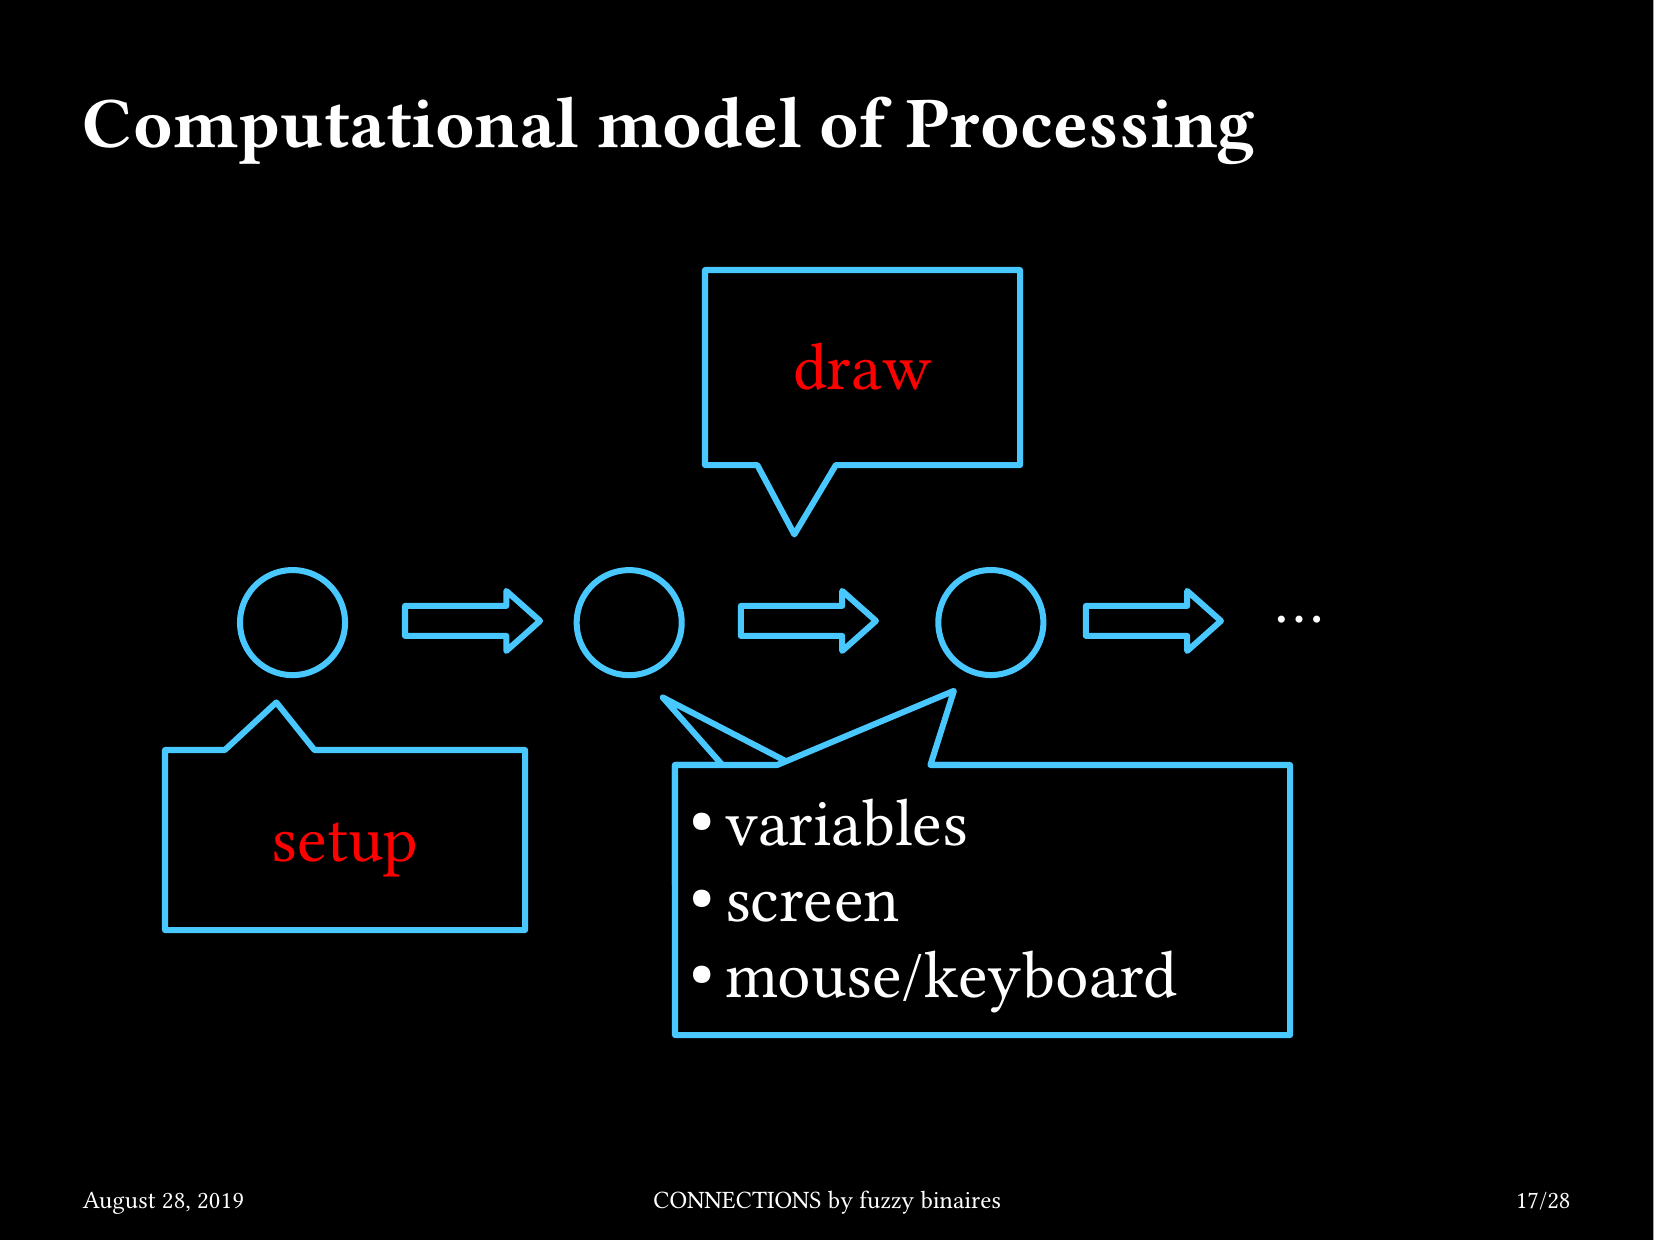

# Computational model of Processing
draw
...
setup
states
variables
screen
mouse/keyboard
17